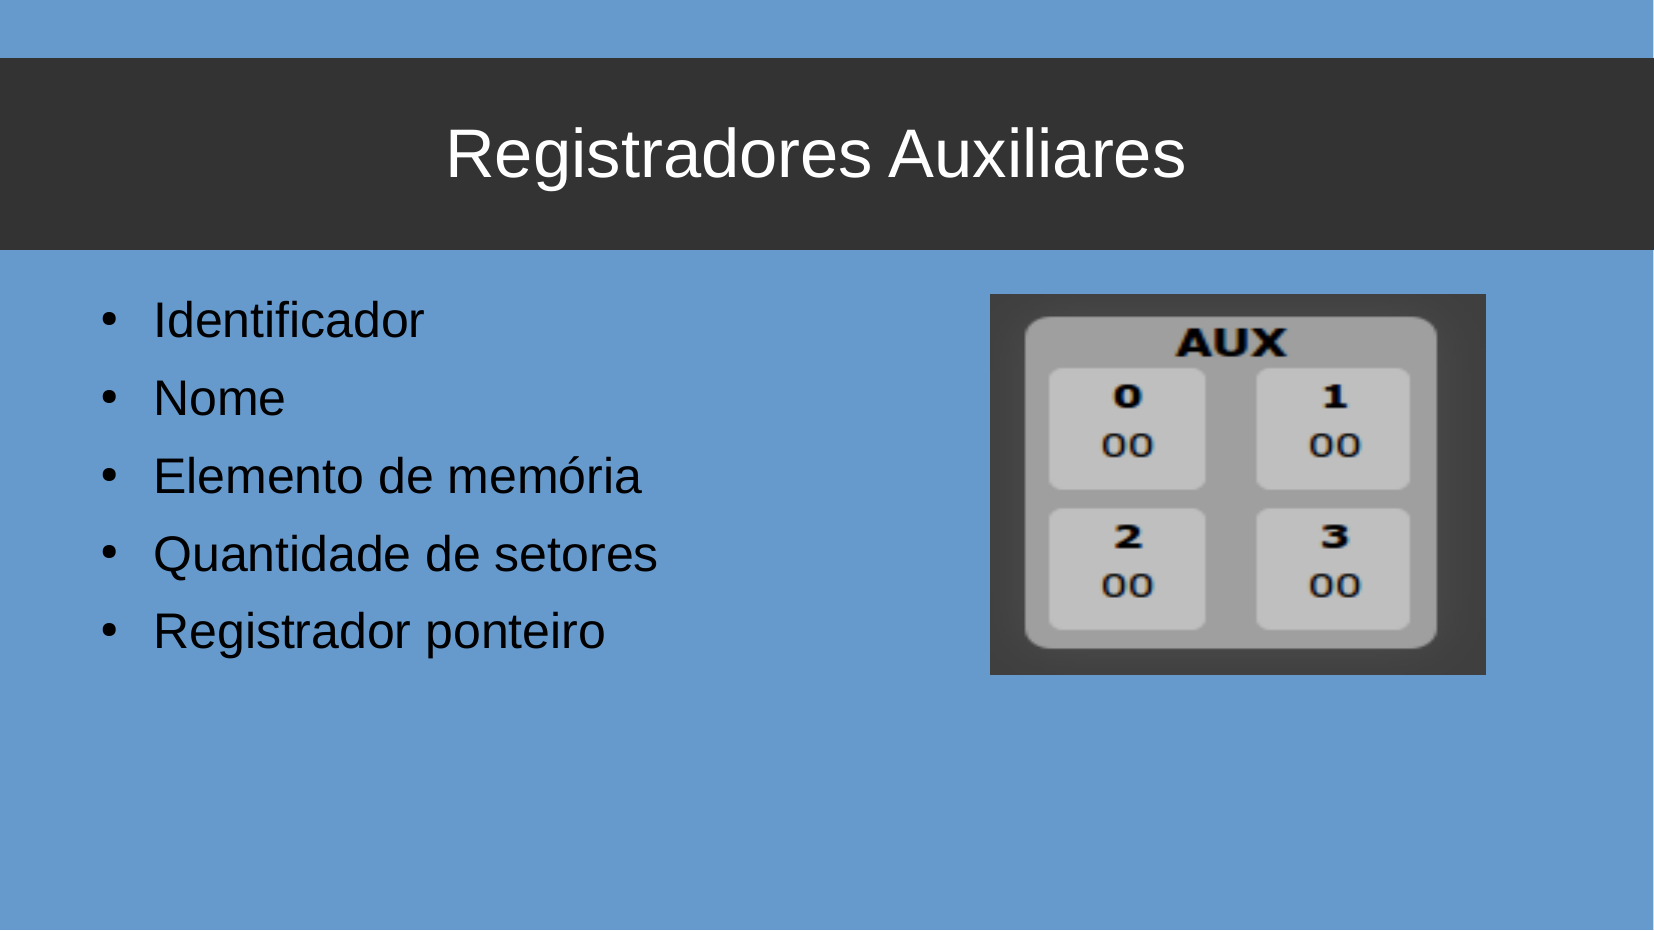

# Registradores Auxiliares
Identificador
Nome
Elemento de memória
Quantidade de setores
Registrador ponteiro